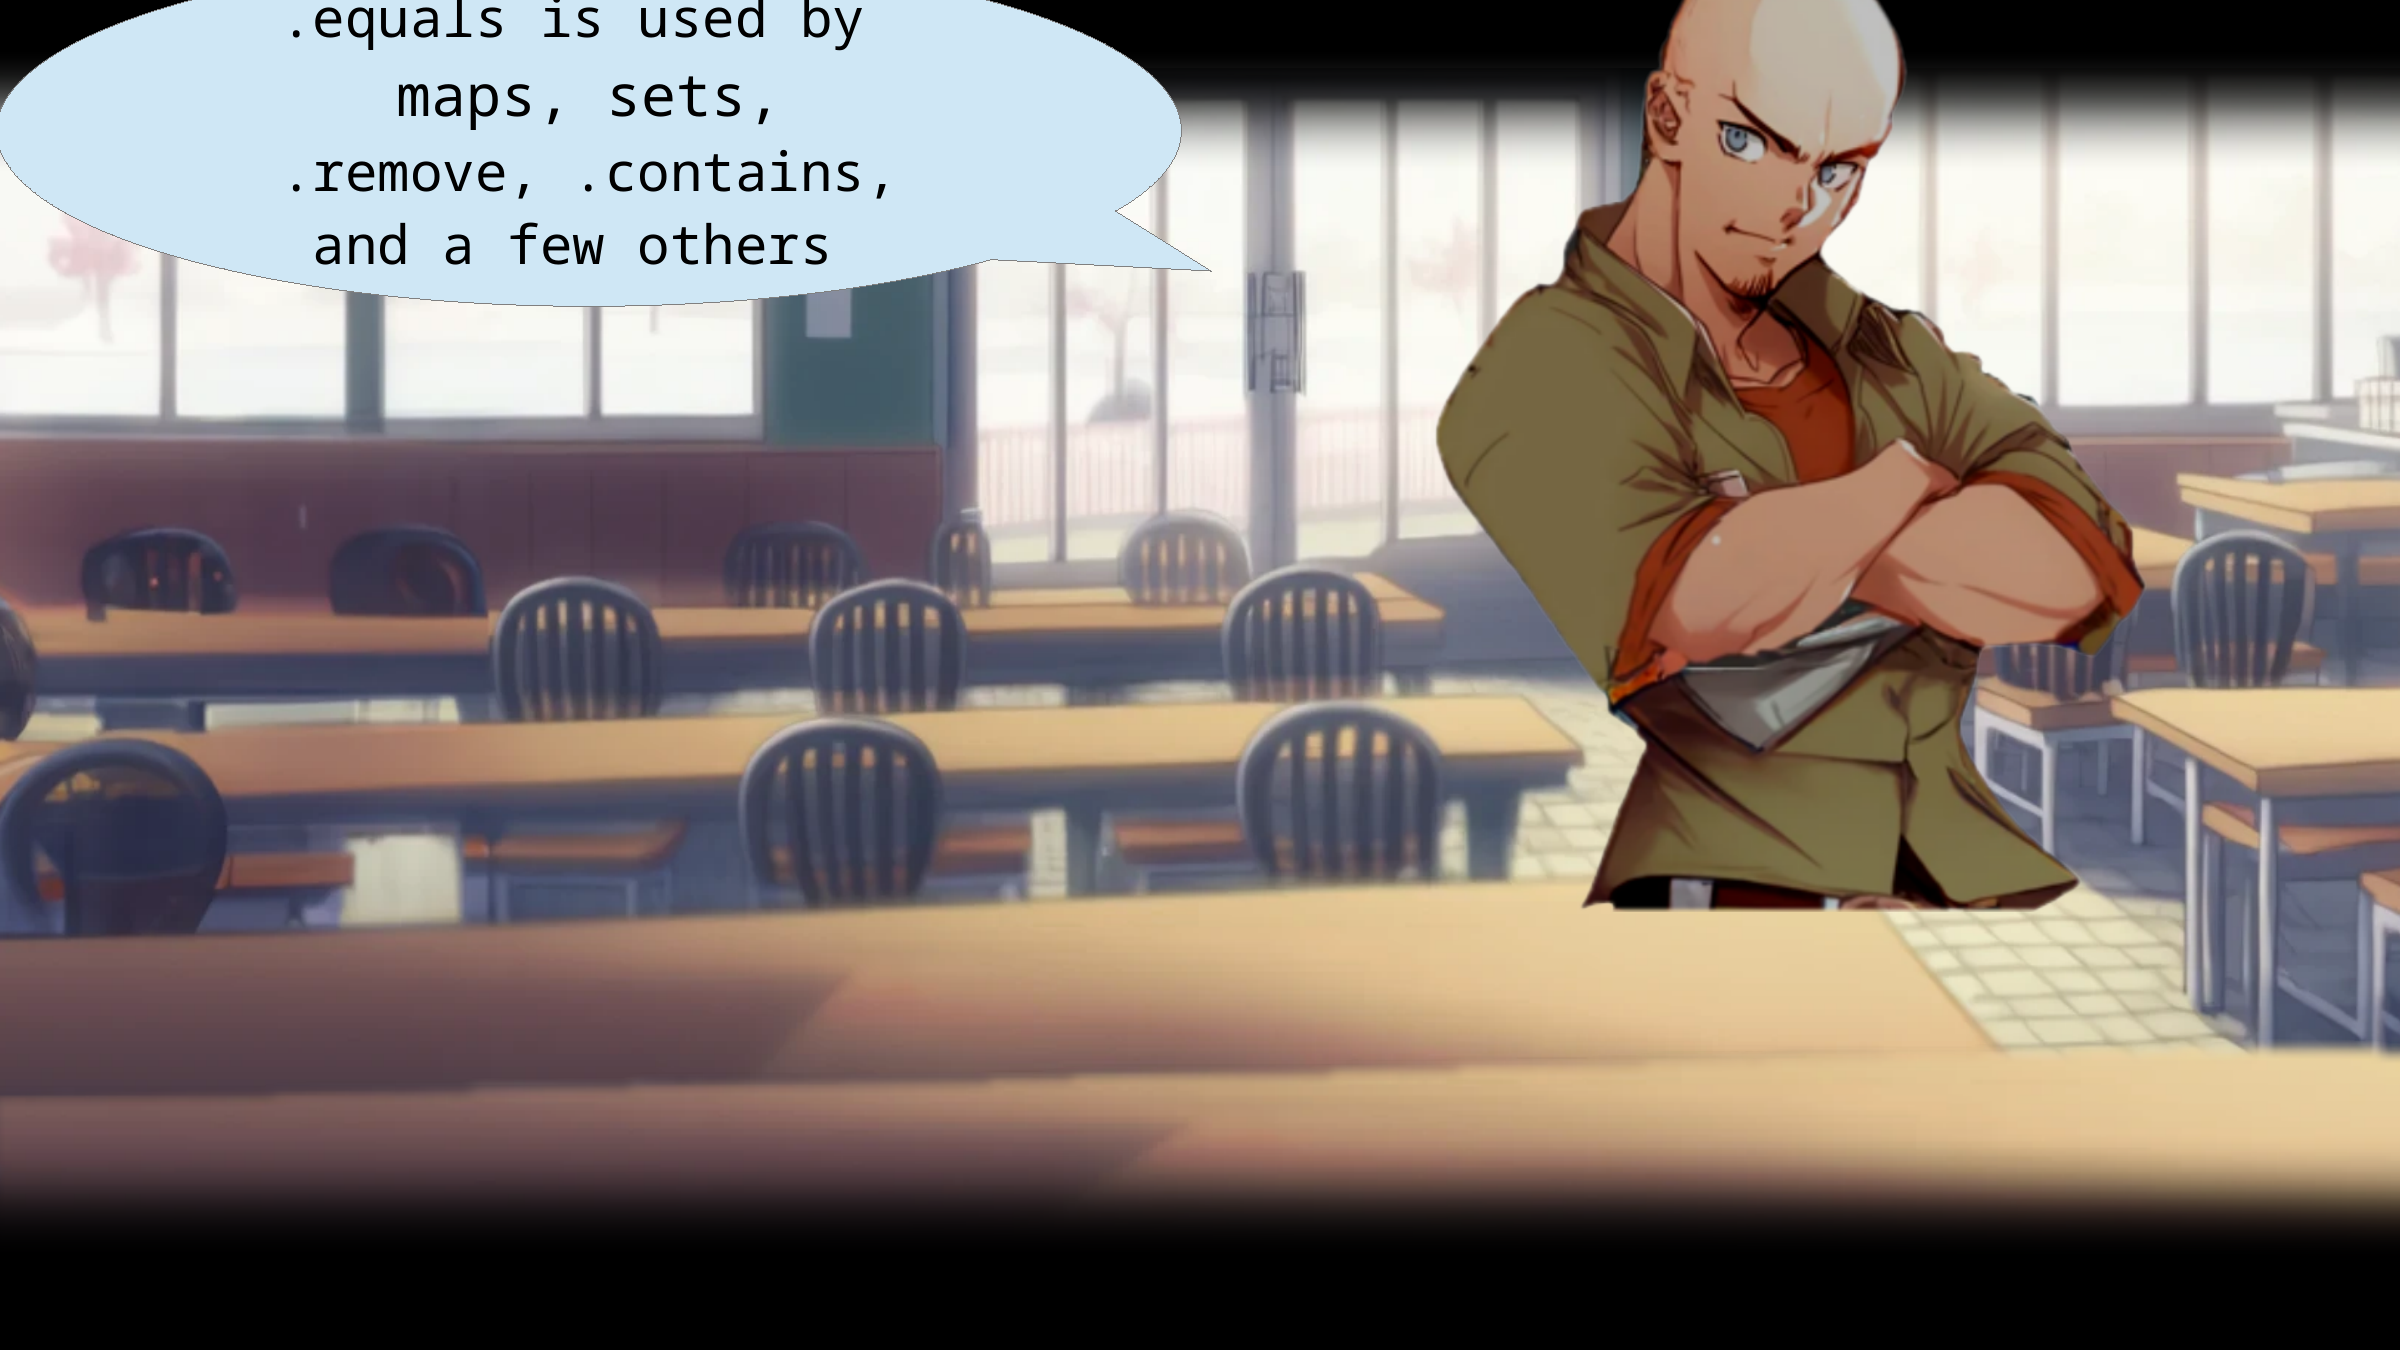

.equals is used by
maps, sets,
.remove, .contains,
and a few others